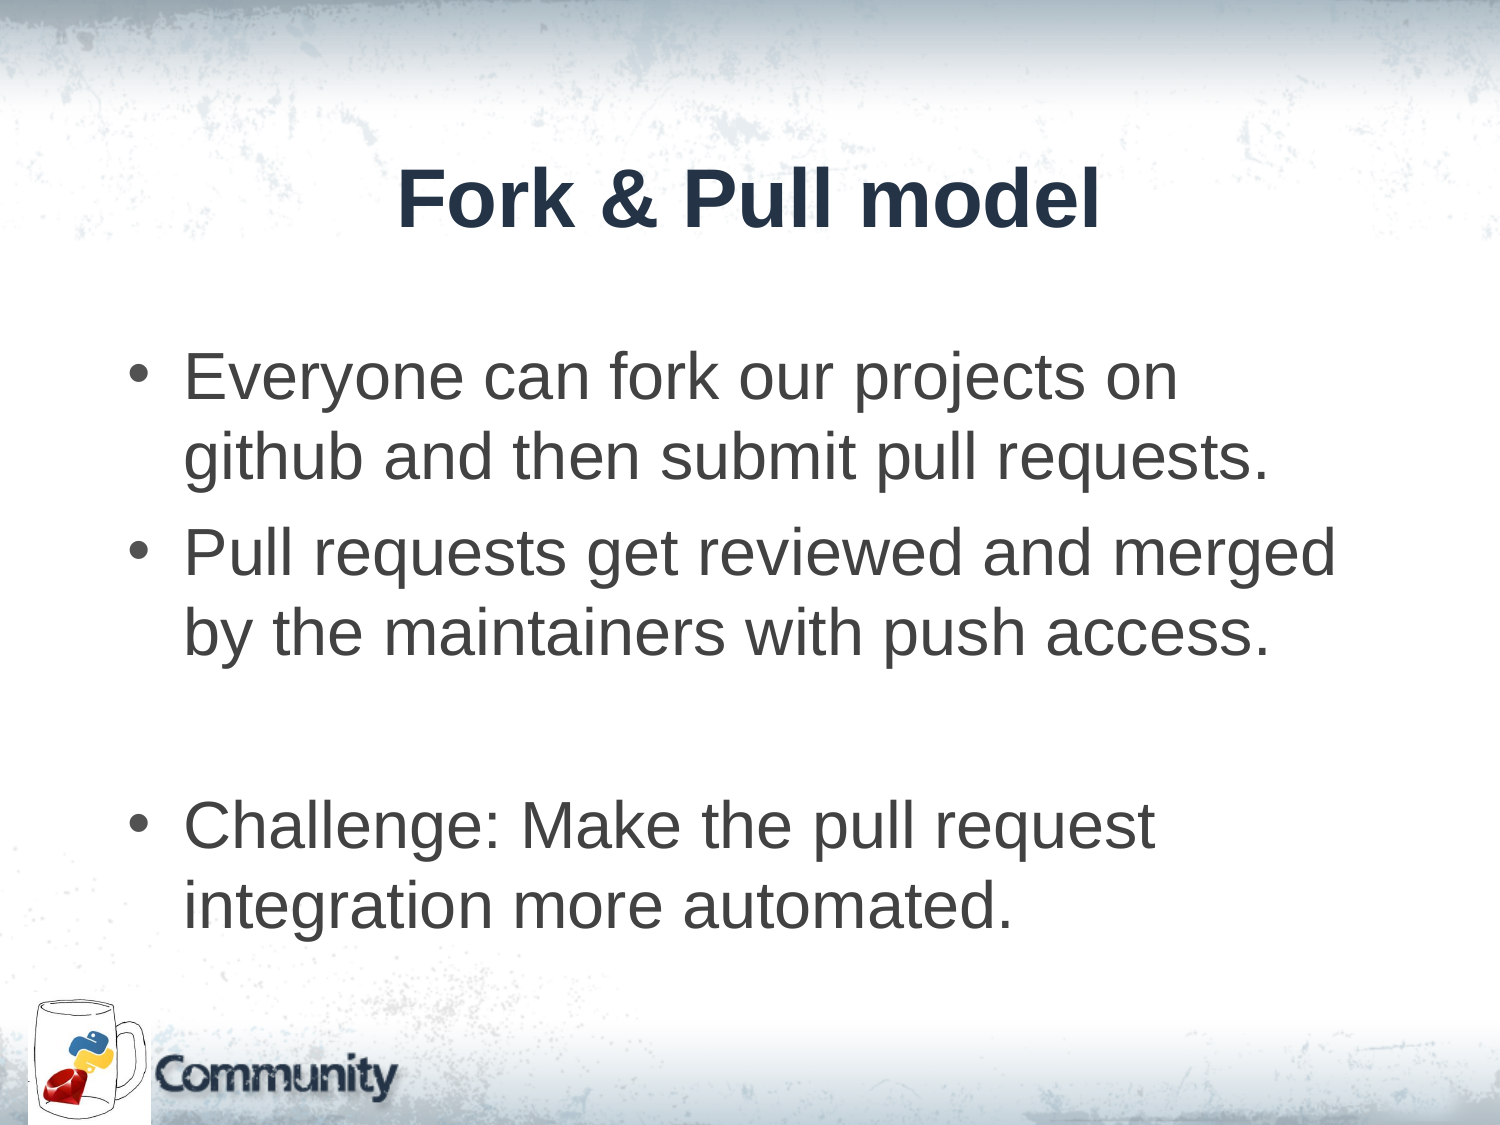

# Fork & Pull model
Everyone can fork our projects on github and then submit pull requests.
Pull requests get reviewed and merged by the maintainers with push access.
Challenge: Make the pull request integration more automated.